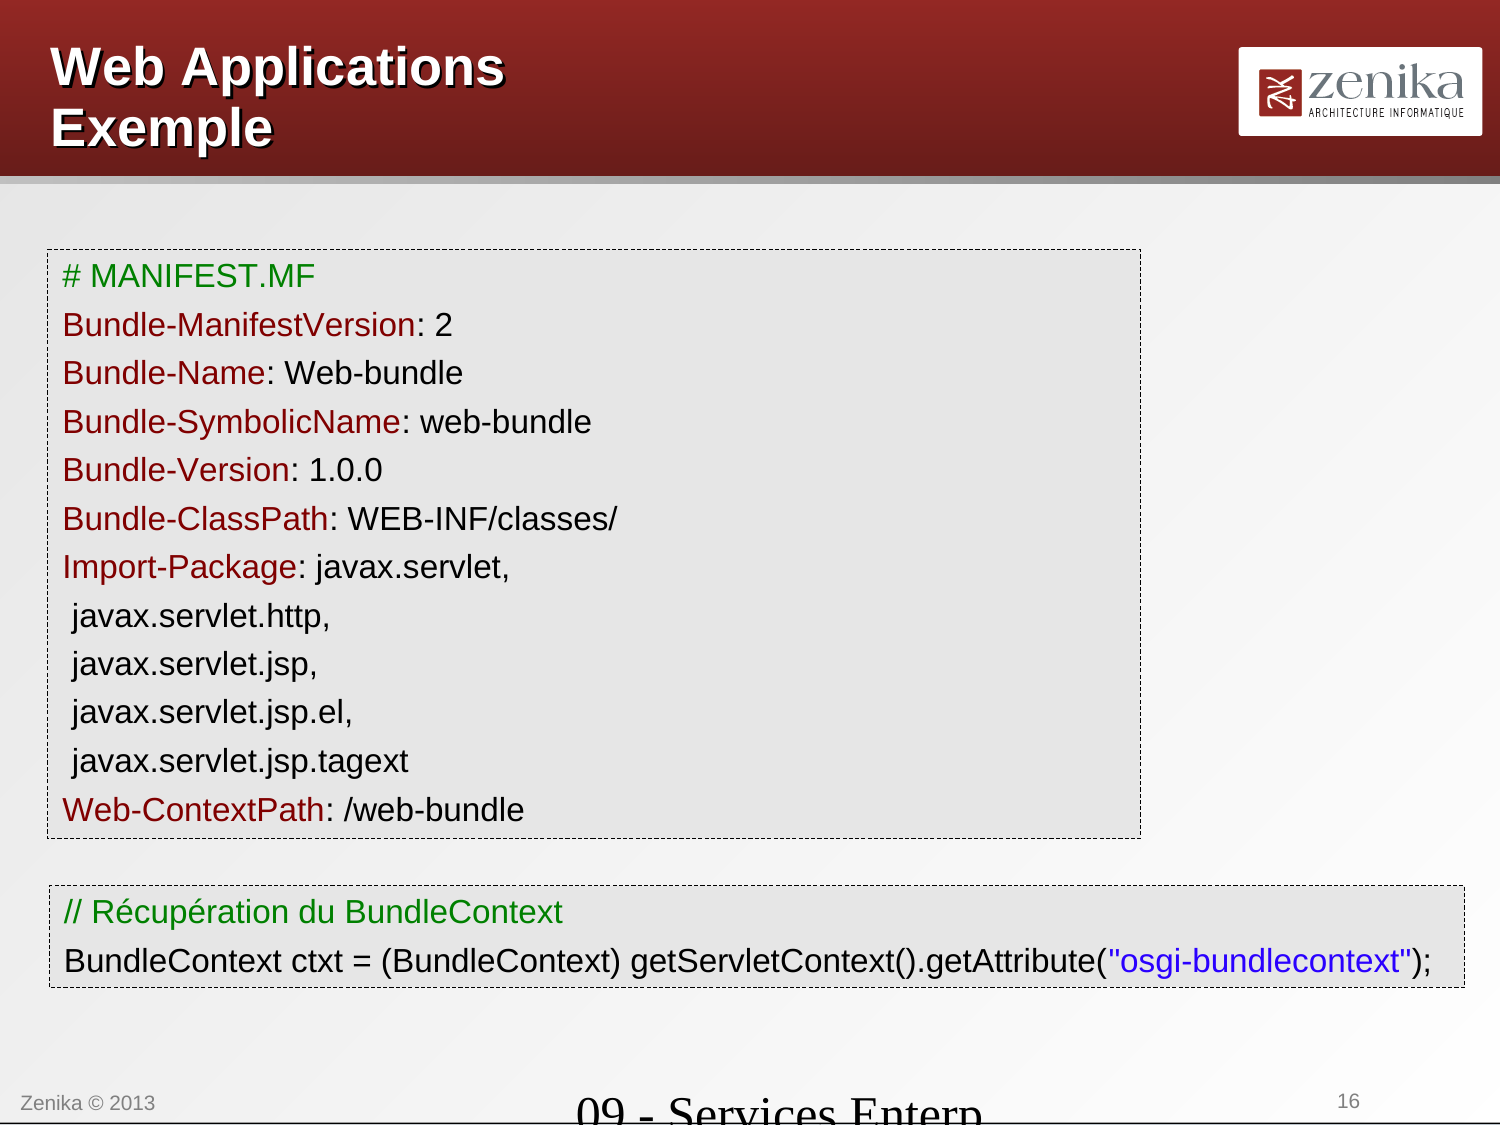

# Web Applications Exemple
# MANIFEST.MF
Bundle-ManifestVersion: 2
Bundle-Name: Web-bundle
Bundle-SymbolicName: web-bundle
Bundle-Version: 1.0.0
Bundle-ClassPath: WEB-INF/classes/
Import-Package: javax.servlet,
 javax.servlet.http,
 javax.servlet.jsp,
 javax.servlet.jsp.el,
 javax.servlet.jsp.tagext
Web-ContextPath: /web-bundle
// Récupération du BundleContext
BundleContext ctxt = (BundleContext) getServletContext().getAttribute("osgi-bundlecontext");